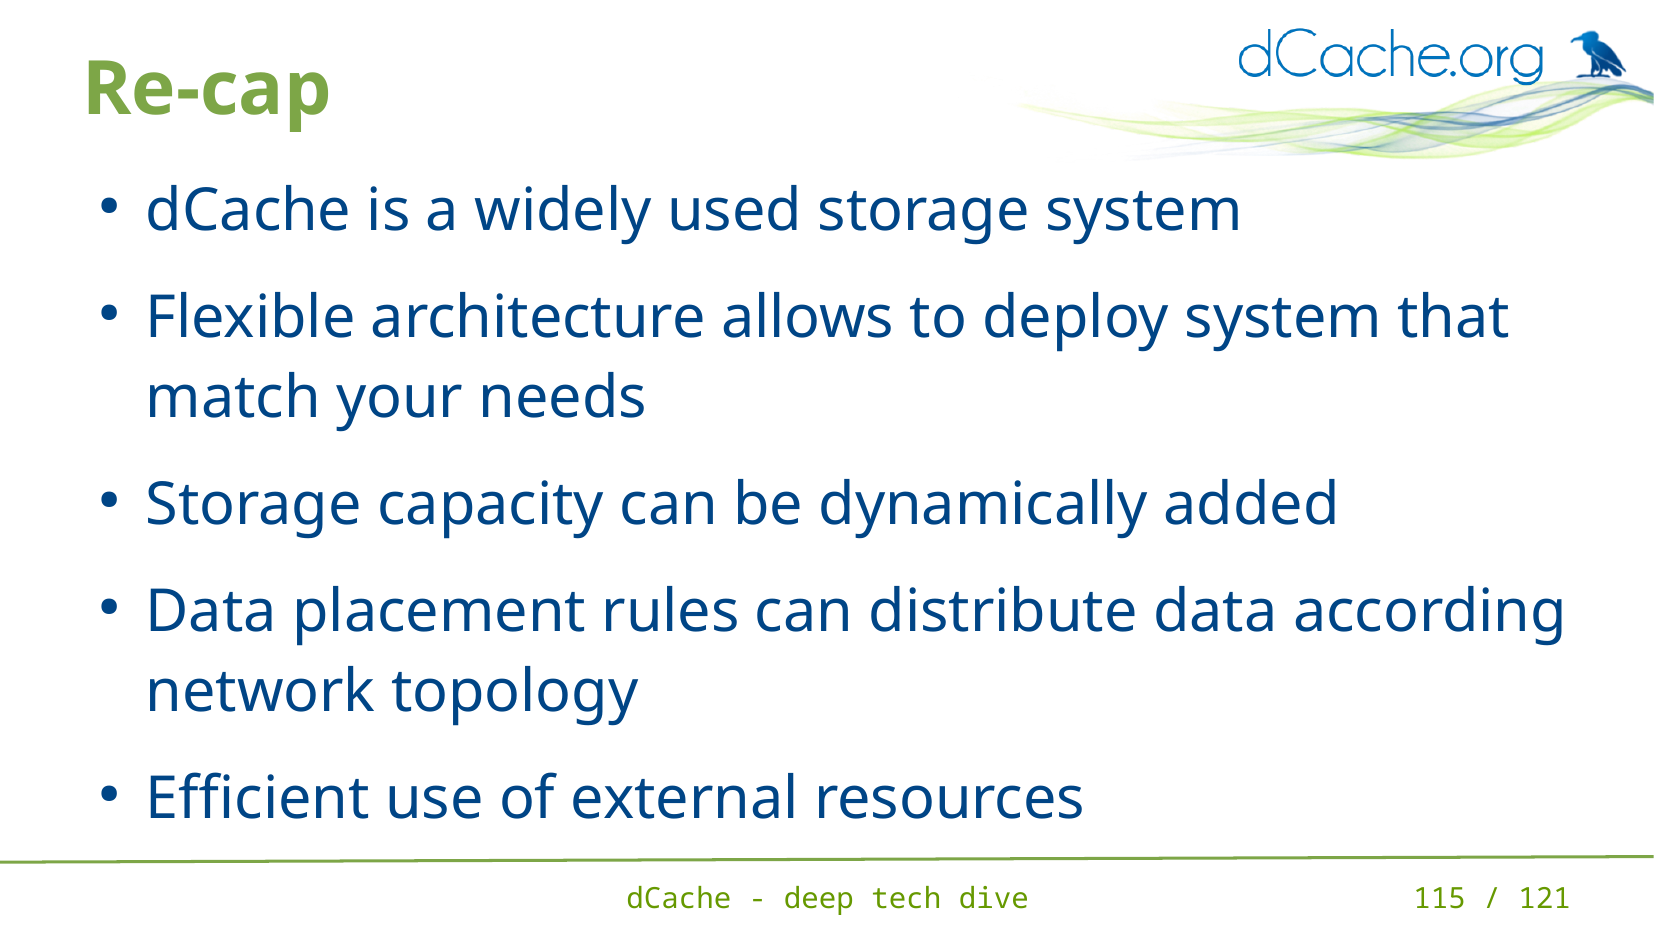

# Re-cap
dCache is a widely used storage system
Flexible architecture allows to deploy system that match your needs
Storage capacity can be dynamically added
Data placement rules can distribute data according network topology
Efficient use of external resources
dCache - deep tech dive
115